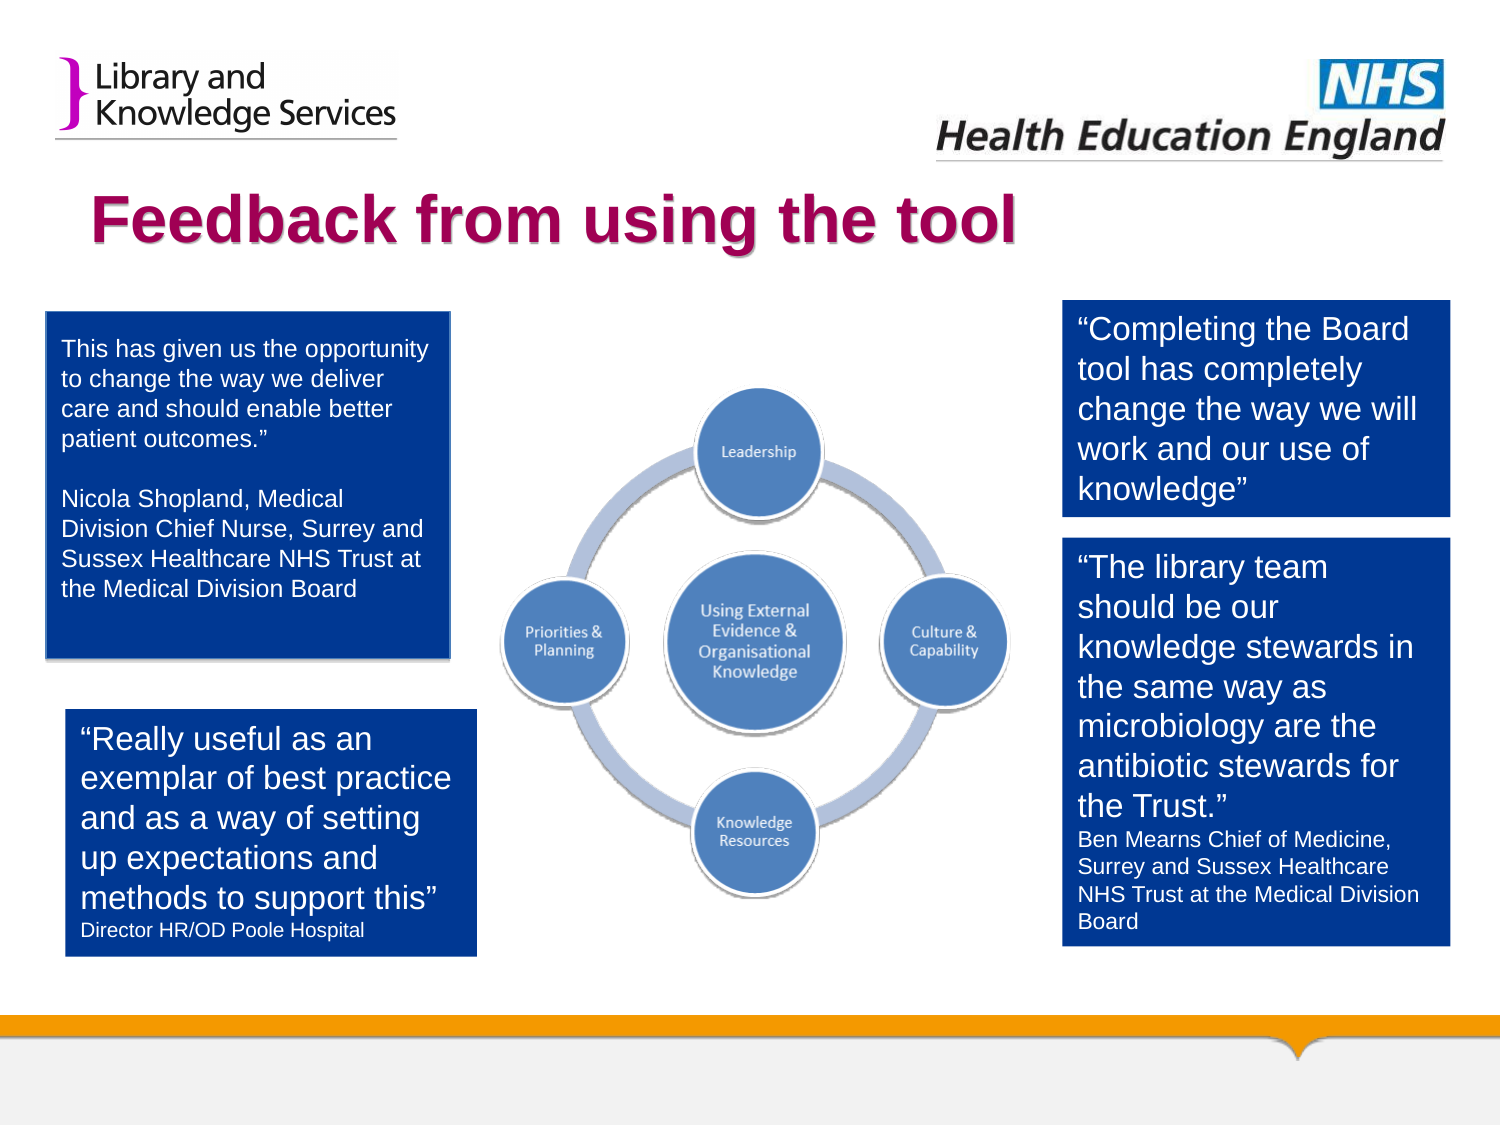

# Feedback from using the tool
“Completing the Board tool has completely change the way we will work and our use of knowledge”
This has given us the opportunity to change the way we deliver care and should enable better patient outcomes.”
Nicola Shopland, Medical Division Chief Nurse, Surrey and Sussex Healthcare NHS Trust at the Medical Division Board
“The library team should be our knowledge stewards in the same way as microbiology are the antibiotic stewards for the Trust.”
Ben Mearns Chief of Medicine, Surrey and Sussex Healthcare NHS Trust at the Medical Division Board
“Really useful as an exemplar of best practice and as a way of setting up expectations and methods to support this” Director HR/OD Poole Hospital